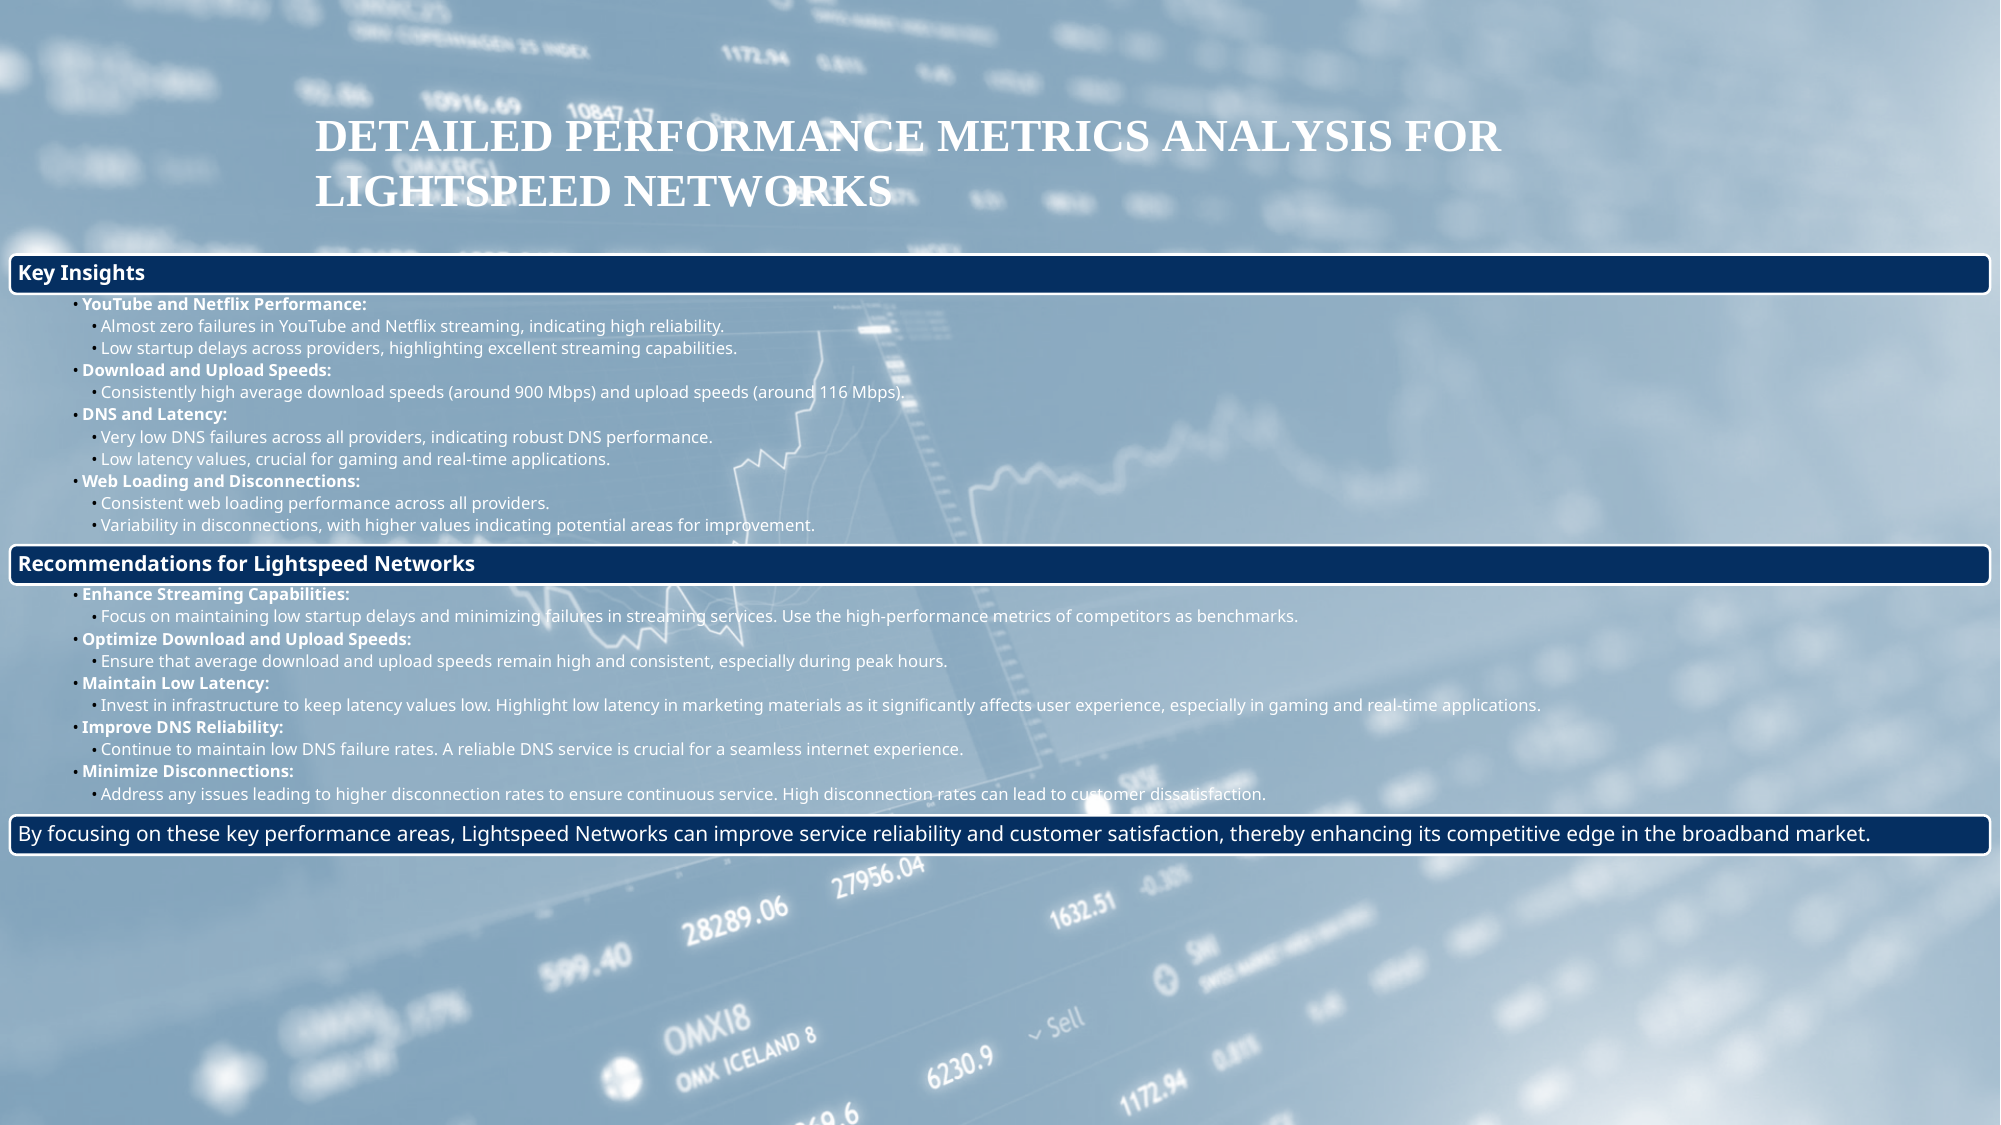

# Detailed Performance Metrics Analysis for Lightspeed Networks
Key Insights
YouTube and Netflix Performance:
Almost zero failures in YouTube and Netflix streaming, indicating high reliability.
Low startup delays across providers, highlighting excellent streaming capabilities.
Download and Upload Speeds:
Consistently high average download speeds (around 900 Mbps) and upload speeds (around 116 Mbps).
DNS and Latency:
Very low DNS failures across all providers, indicating robust DNS performance.
Low latency values, crucial for gaming and real-time applications.
Web Loading and Disconnections:
Consistent web loading performance across all providers.
Variability in disconnections, with higher values indicating potential areas for improvement.
Recommendations for Lightspeed Networks
Enhance Streaming Capabilities:
Focus on maintaining low startup delays and minimizing failures in streaming services. Use the high-performance metrics of competitors as benchmarks.
Optimize Download and Upload Speeds:
Ensure that average download and upload speeds remain high and consistent, especially during peak hours.
Maintain Low Latency:
Invest in infrastructure to keep latency values low. Highlight low latency in marketing materials as it significantly affects user experience, especially in gaming and real-time applications.
Improve DNS Reliability:
Continue to maintain low DNS failure rates. A reliable DNS service is crucial for a seamless internet experience.
Minimize Disconnections:
Address any issues leading to higher disconnection rates to ensure continuous service. High disconnection rates can lead to customer dissatisfaction.
By focusing on these key performance areas, Lightspeed Networks can improve service reliability and customer satisfaction, thereby enhancing its competitive edge in the broadband market.